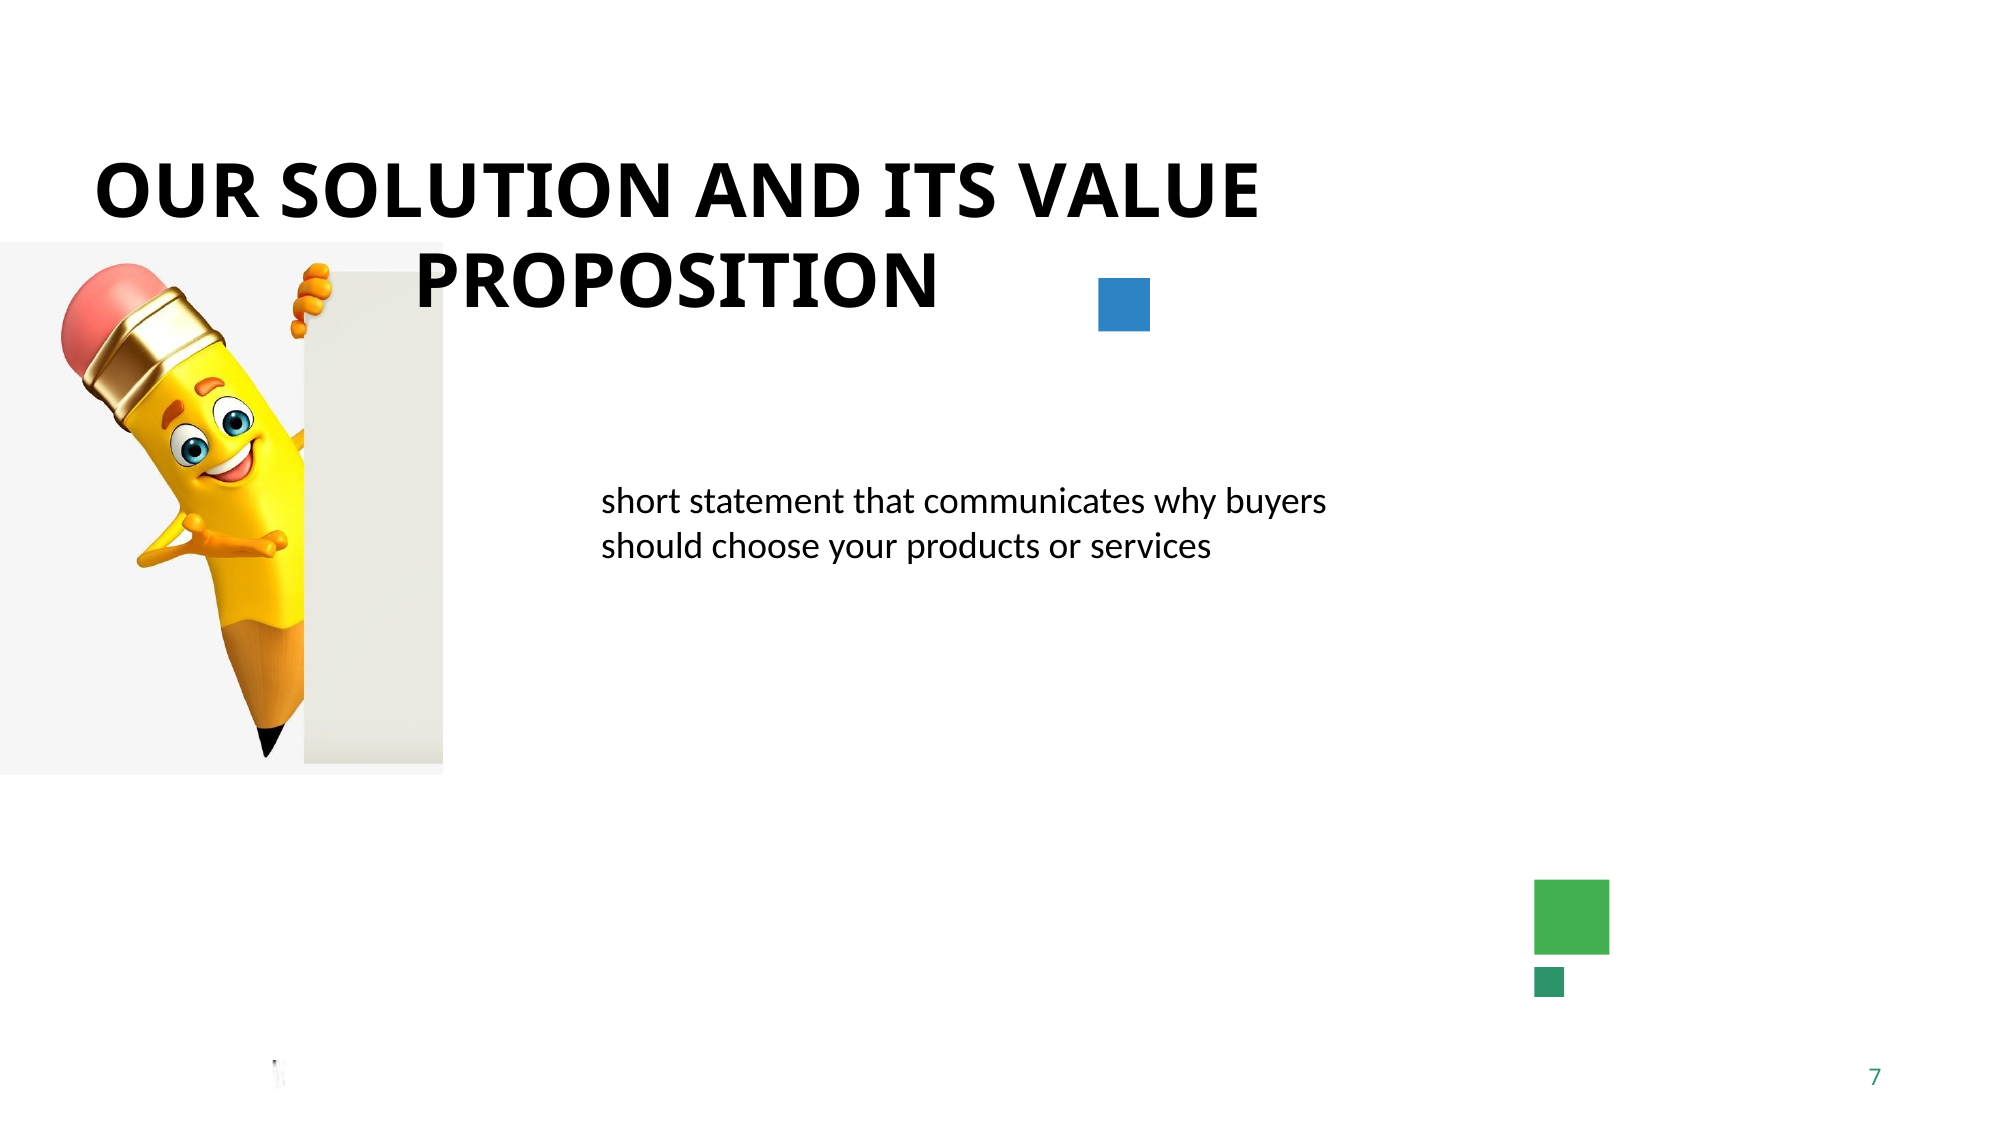

# OUR SOLUTION AND ITS VALUE PROPOSITION
short statement that communicates why buyers
should choose your products or services